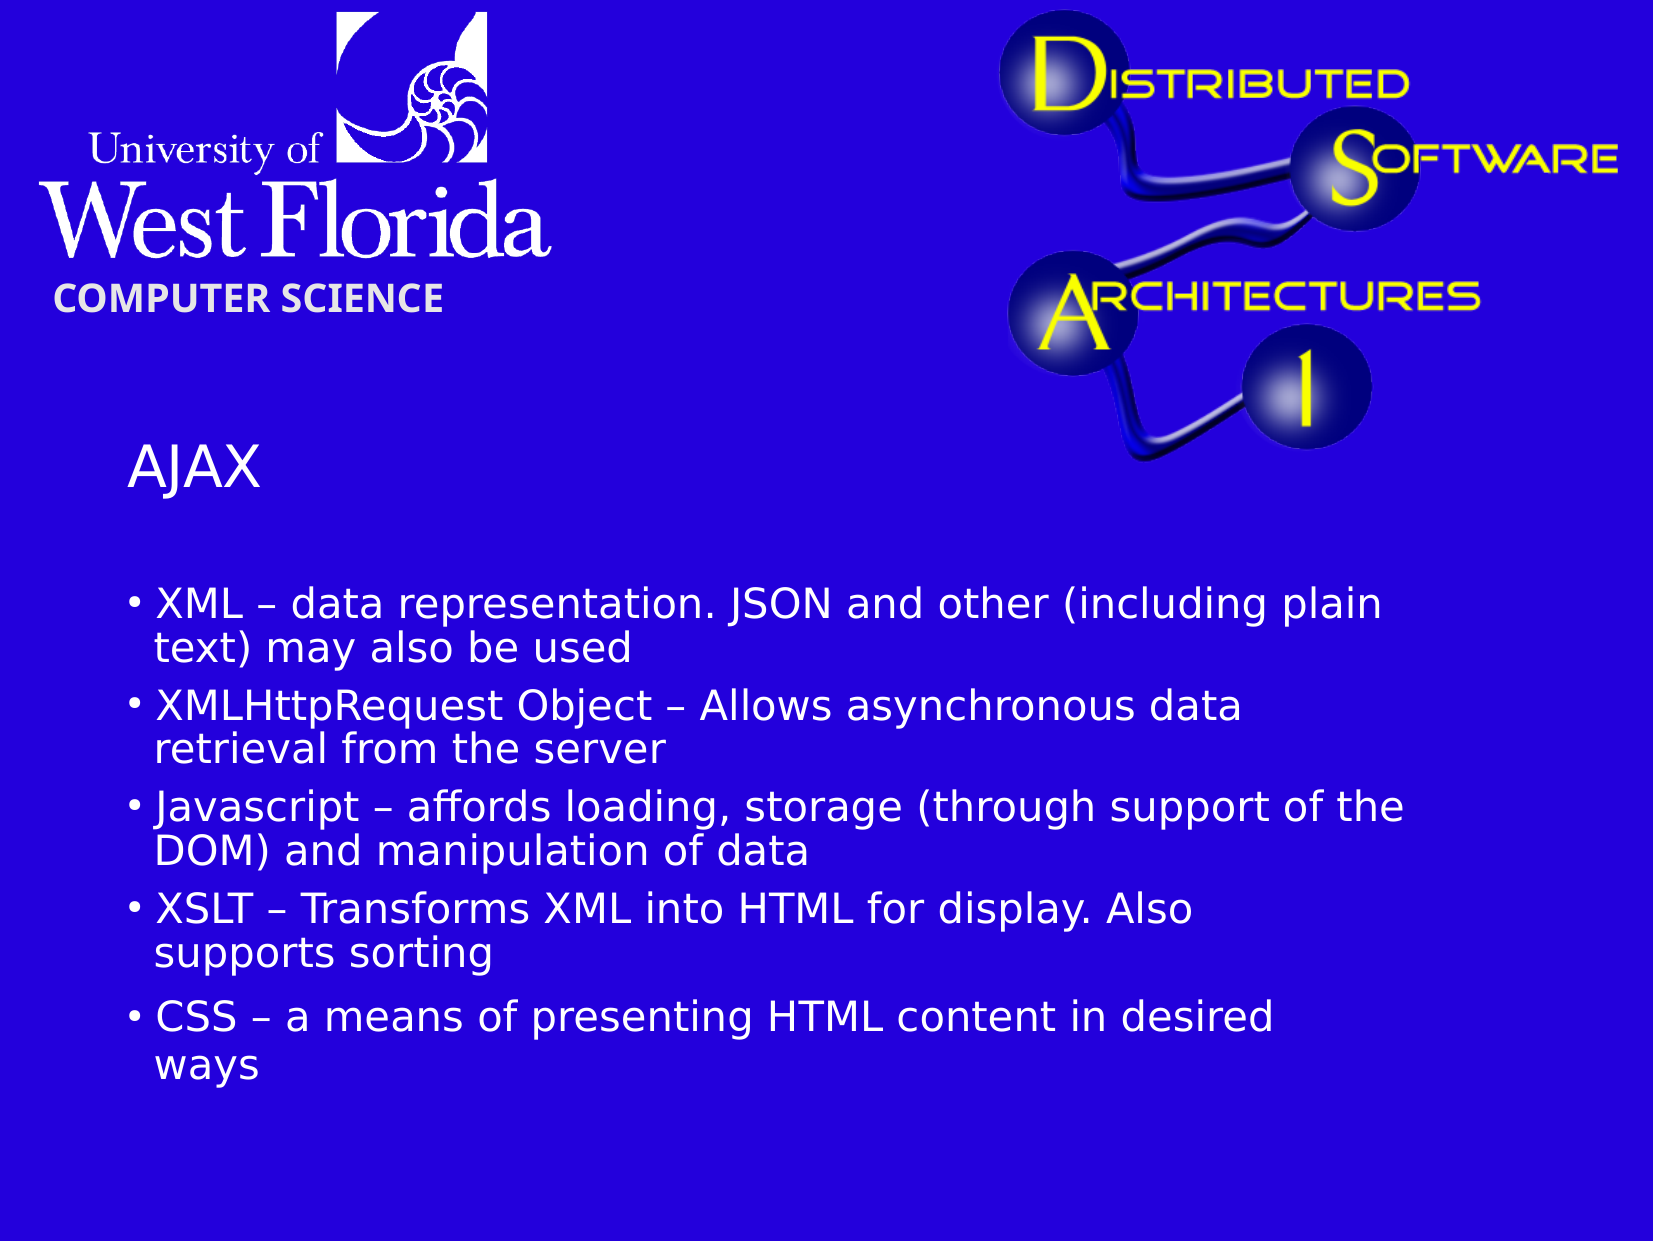

COMPUTER SCIENCE
AJAX
 XML – data representation. JSON and other (including plain
 text) may also be used
 XMLHttpRequest Object – Allows asynchronous data
 retrieval from the server
 Javascript – affords loading, storage (through support of the DOM) and manipulation of data
 XSLT – Transforms XML into HTML for display. Also
 supports sorting
 CSS – a means of presenting HTML content in desired
 ways